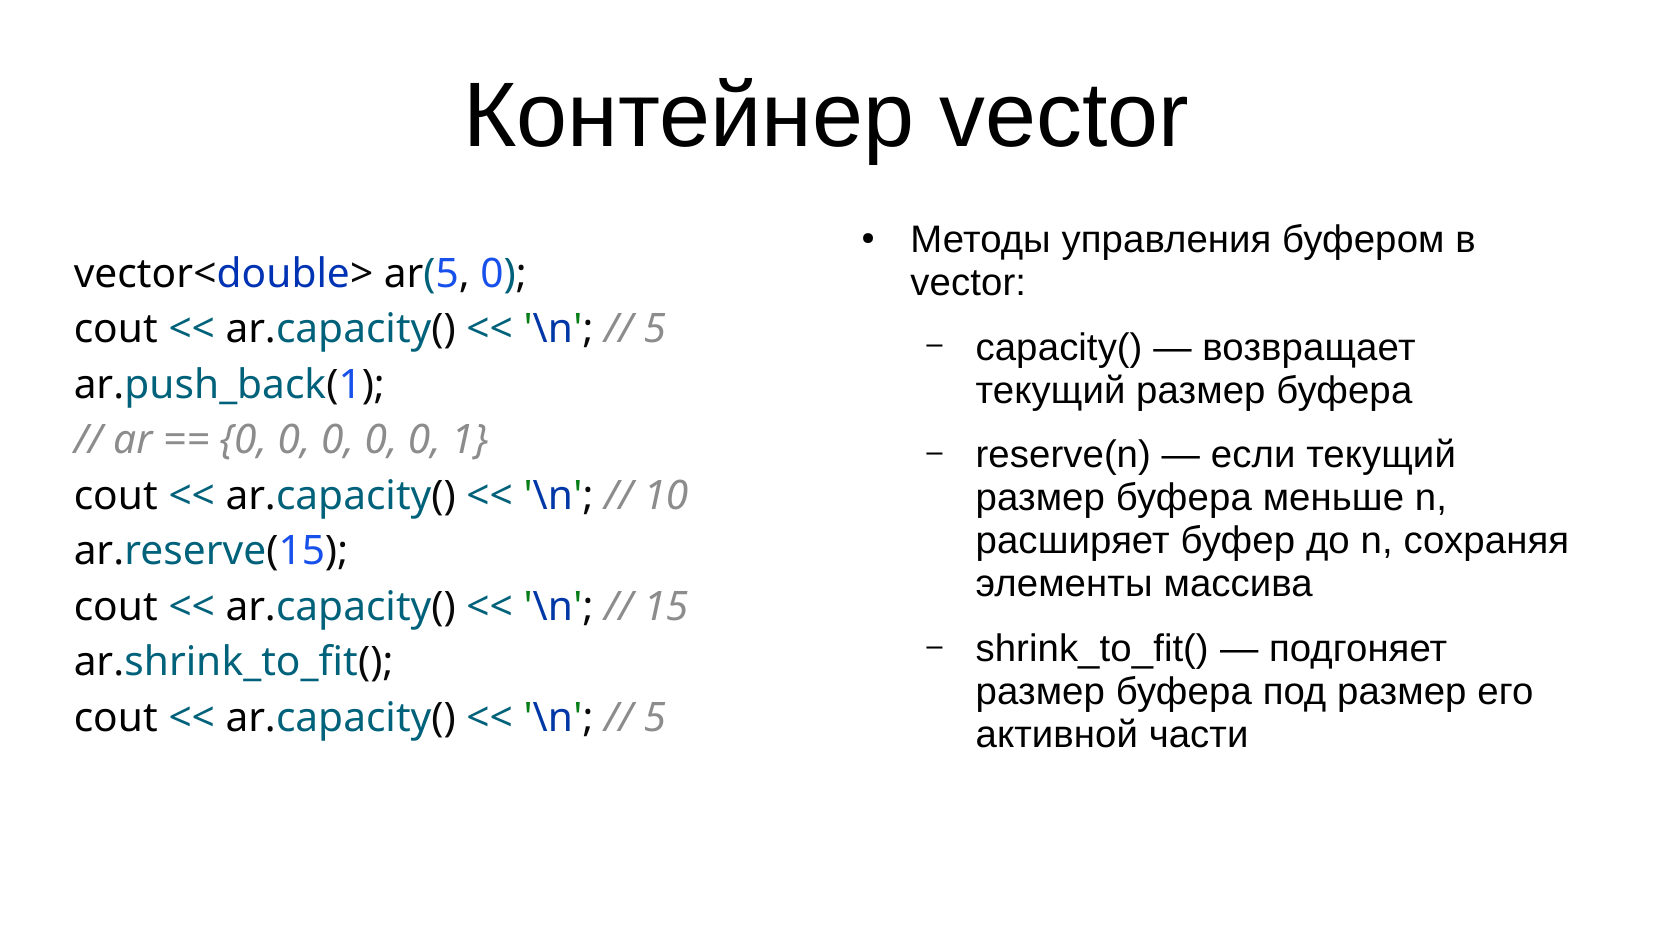

# Контейнер vector
Методы управления буфером в vector:
capacity() — возвращает текущий размер буфера
reserve(n) — если текущий размер буфера меньше n, расширяет буфер до n, сохраняя элементы массива
shrink_to_fit() — подгоняет размер буфера под размер его активной части
vector<double> ar(5, 0);
cout << ar.capacity() << '\n'; // 5
ar.push_back(1);
// ar == {0, 0, 0, 0, 0, 1}
cout << ar.capacity() << '\n'; // 10
ar.reserve(15);
cout << ar.capacity() << '\n'; // 15
ar.shrink_to_fit();
cout << ar.capacity() << '\n'; // 5